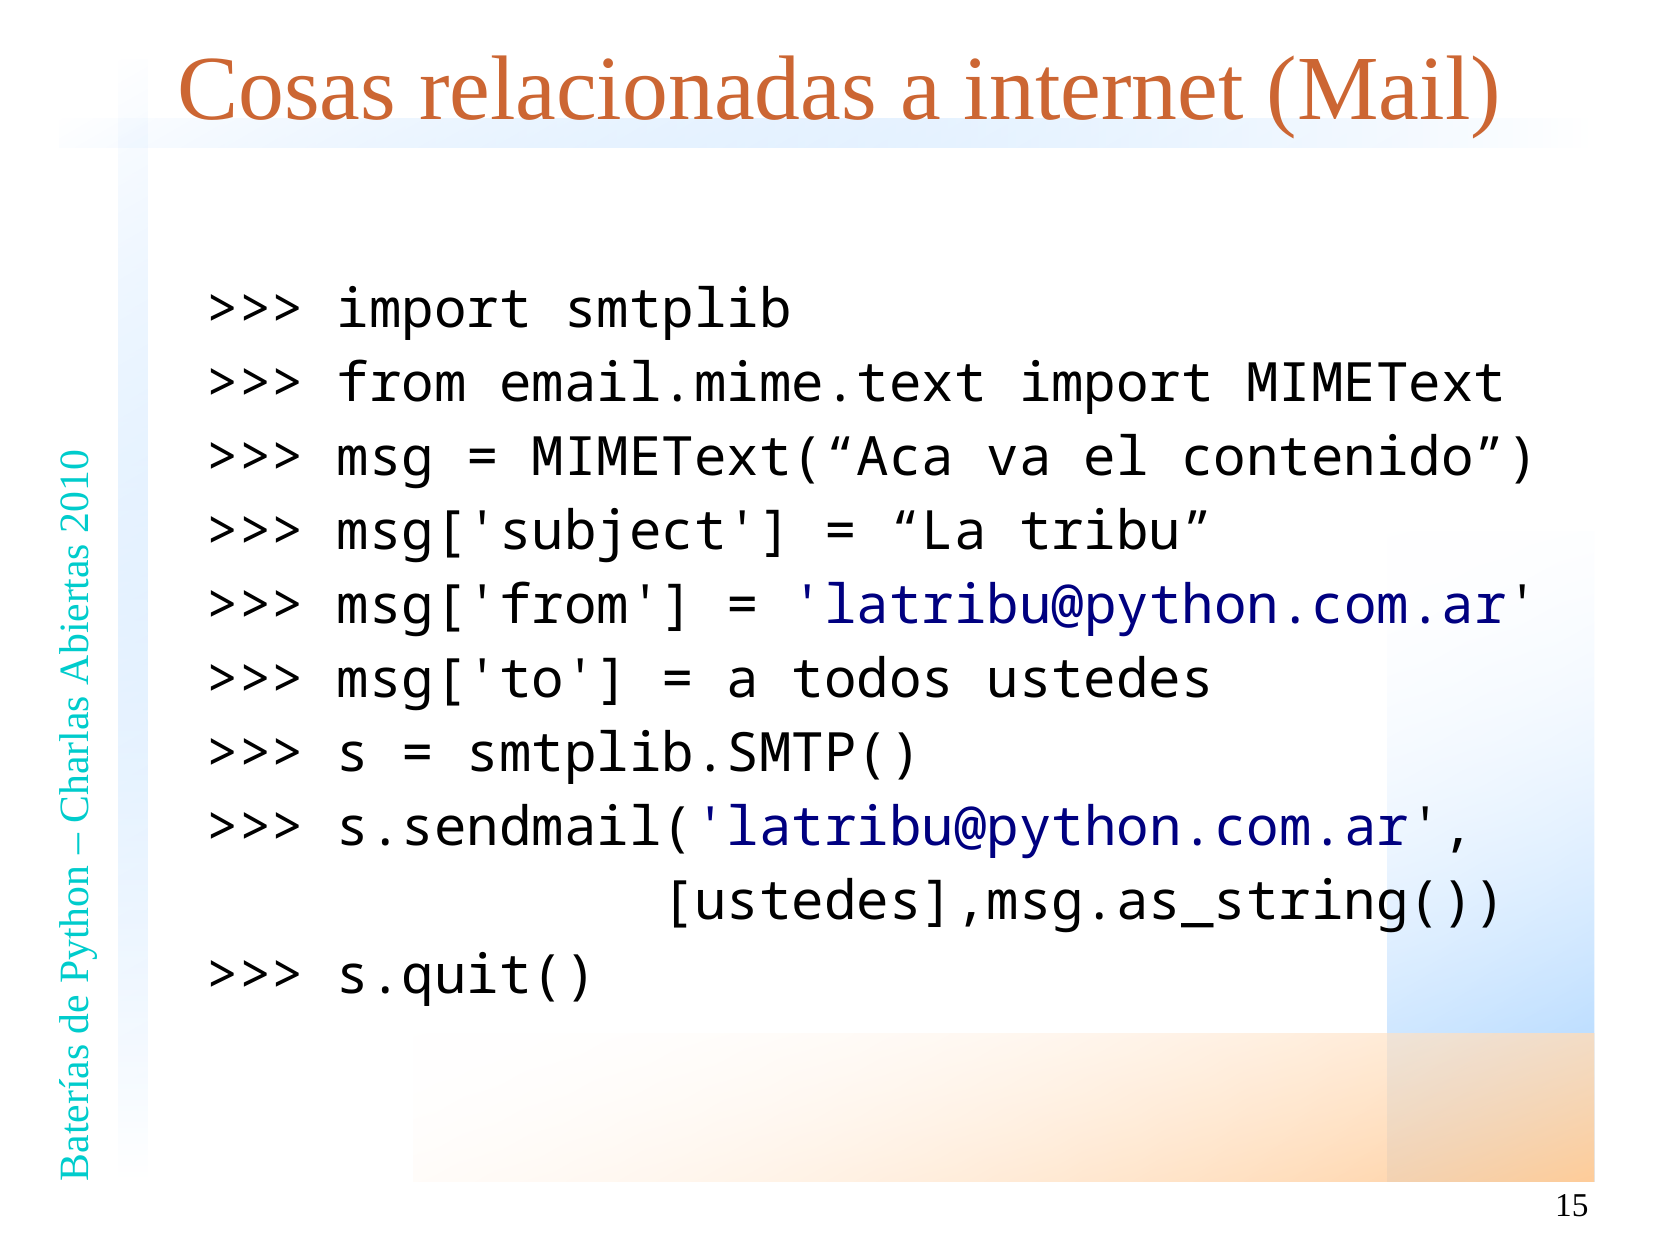

# Cosas relacionadas a internet (Mail)
>>> import smtplib
>>> from email.mime.text import MIMEText
>>> msg = MIMEText(“Aca va el contenido”)
>>> msg['subject'] = “La tribu”
>>> msg['from'] = 'latribu@python.com.ar'
>>> msg['to'] = a todos ustedes
>>> s = smtplib.SMTP()
>>> s.sendmail('latribu@python.com.ar', [ustedes],msg.as_string())
>>> s.quit()